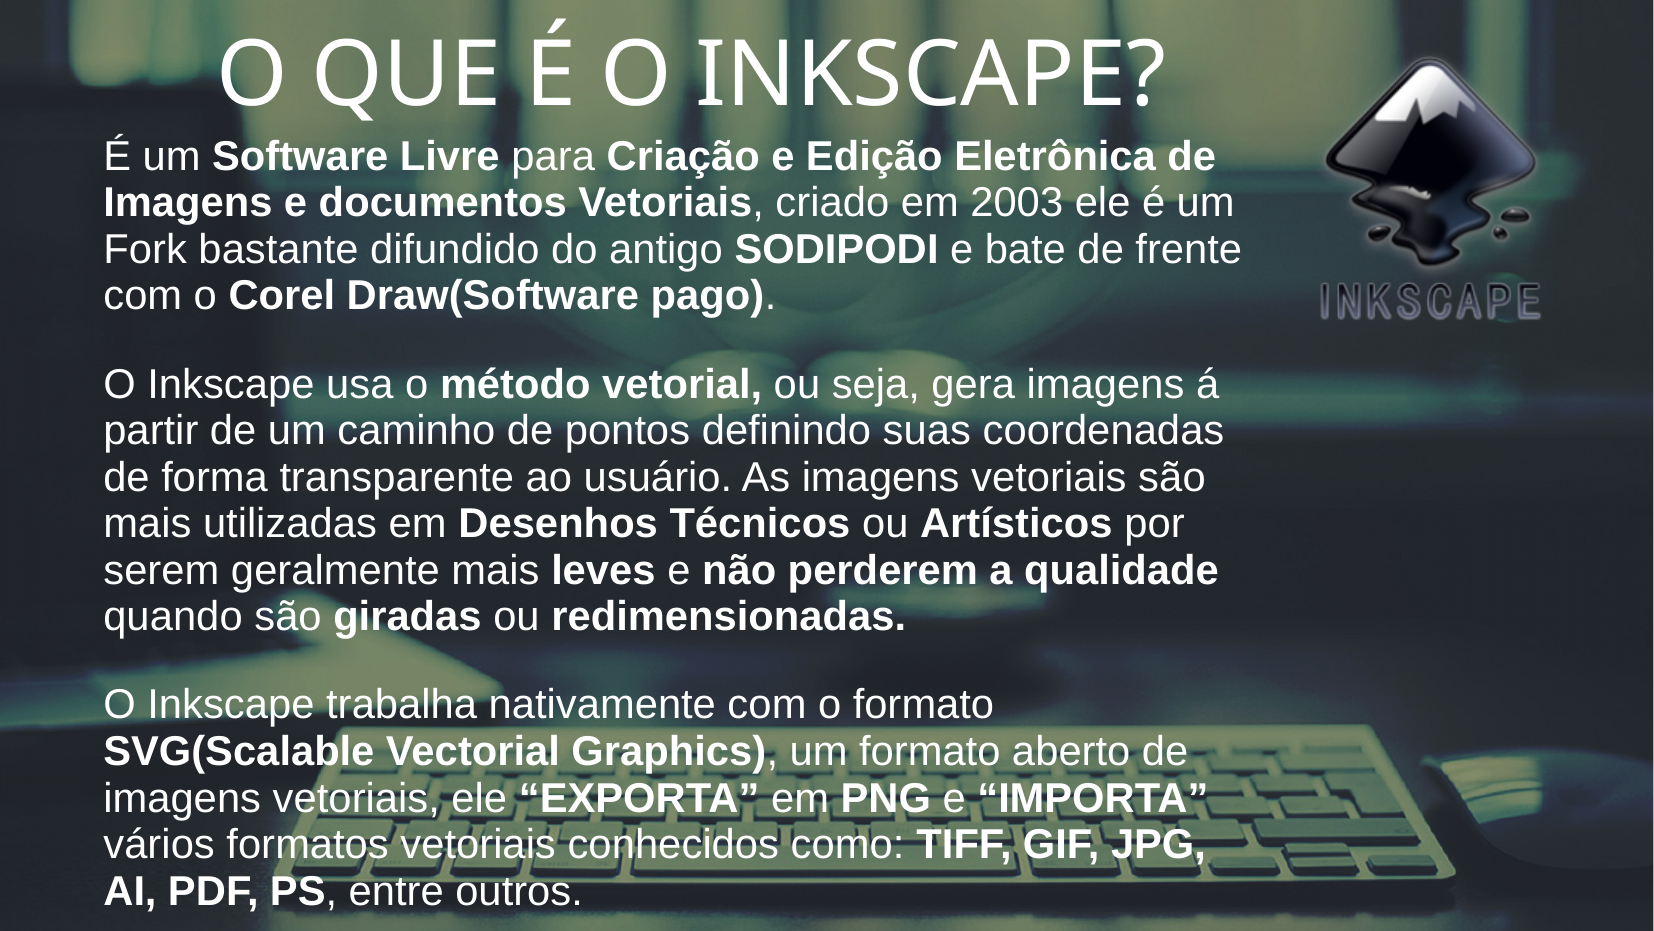

O QUE É O INKSCAPE?
É um Software Livre para Criação e Edição Eletrônica de Imagens e documentos Vetoriais, criado em 2003 ele é um Fork bastante difundido do antigo SODIPODI e bate de frente com o Corel Draw(Software pago).
O Inkscape usa o método vetorial, ou seja, gera imagens á partir de um caminho de pontos definindo suas coordenadas de forma transparente ao usuário. As imagens vetoriais são mais utilizadas em Desenhos Técnicos ou Artísticos por serem geralmente mais leves e não perderem a qualidade quando são giradas ou redimensionadas.
O Inkscape trabalha nativamente com o formato SVG(Scalable Vectorial Graphics), um formato aberto de imagens vetoriais, ele “EXPORTA” em PNG e “IMPORTA” vários formatos vetoriais conhecidos como: TIFF, GIF, JPG, AI, PDF, PS, entre outros.